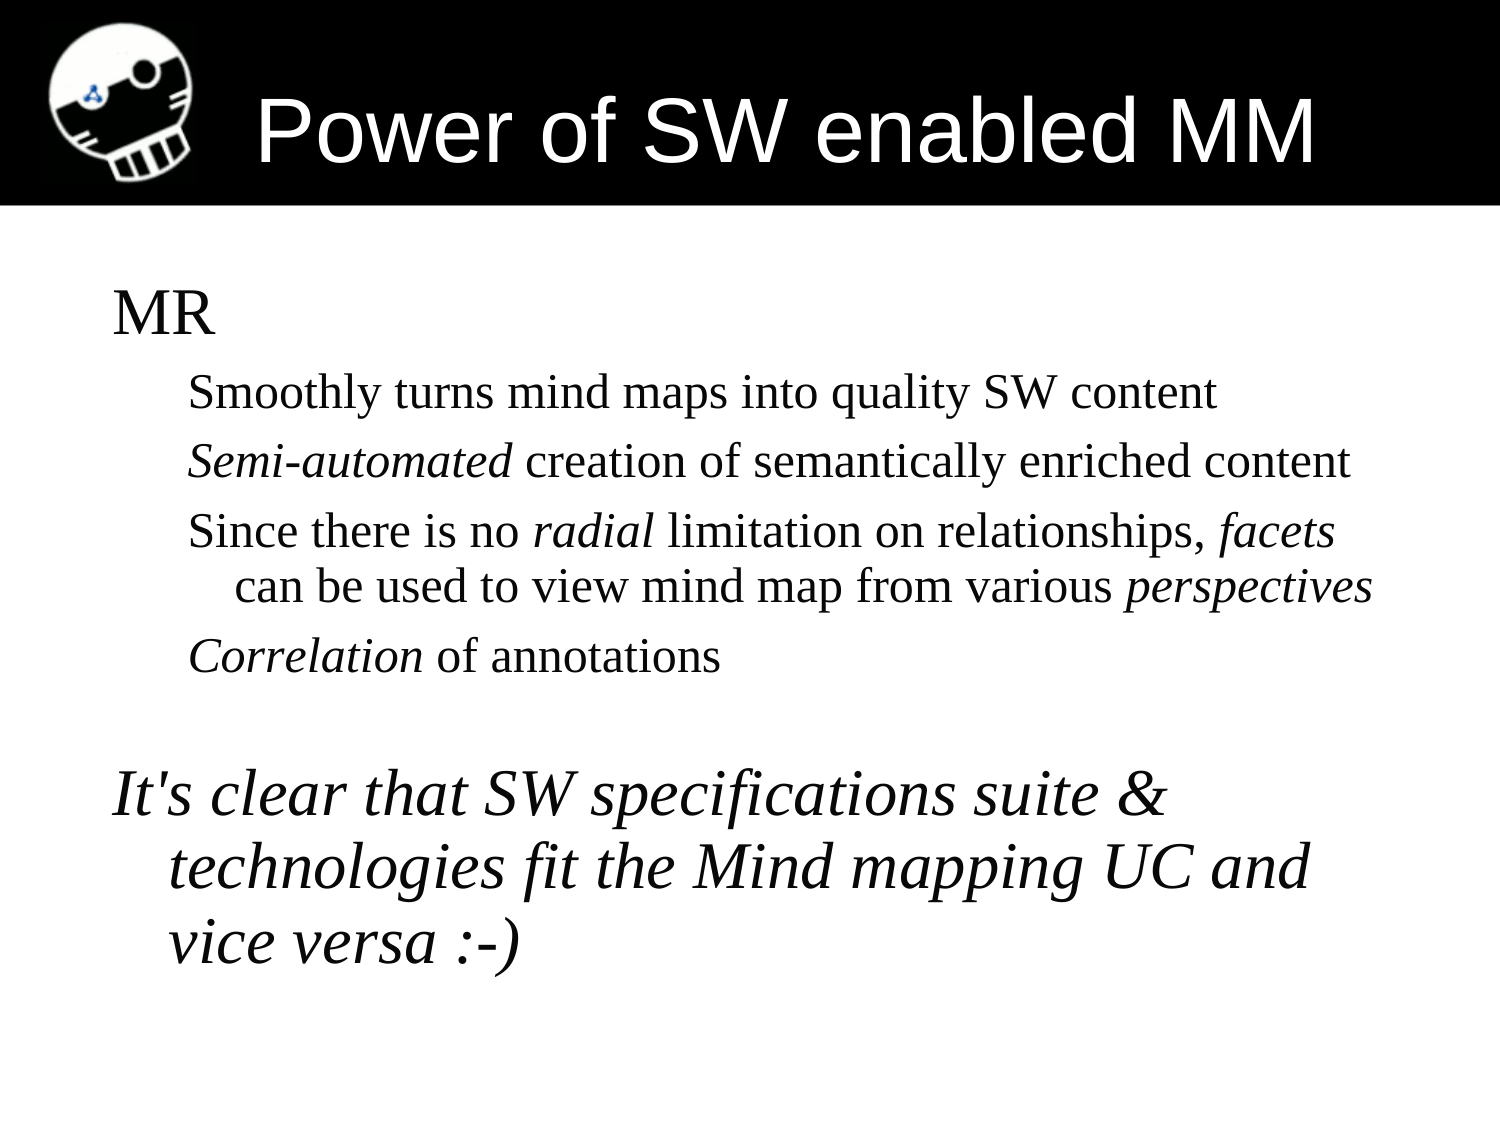

# Power of SW enabled MM
MR
Smoothly turns mind maps into quality SW content
Semi-automated creation of semantically enriched content
Since there is no radial limitation on relationships, facets can be used to view mind map from various perspectives
Correlation of annotations
It's clear that SW specifications suite & technologies fit the Mind mapping UC and vice versa :-)